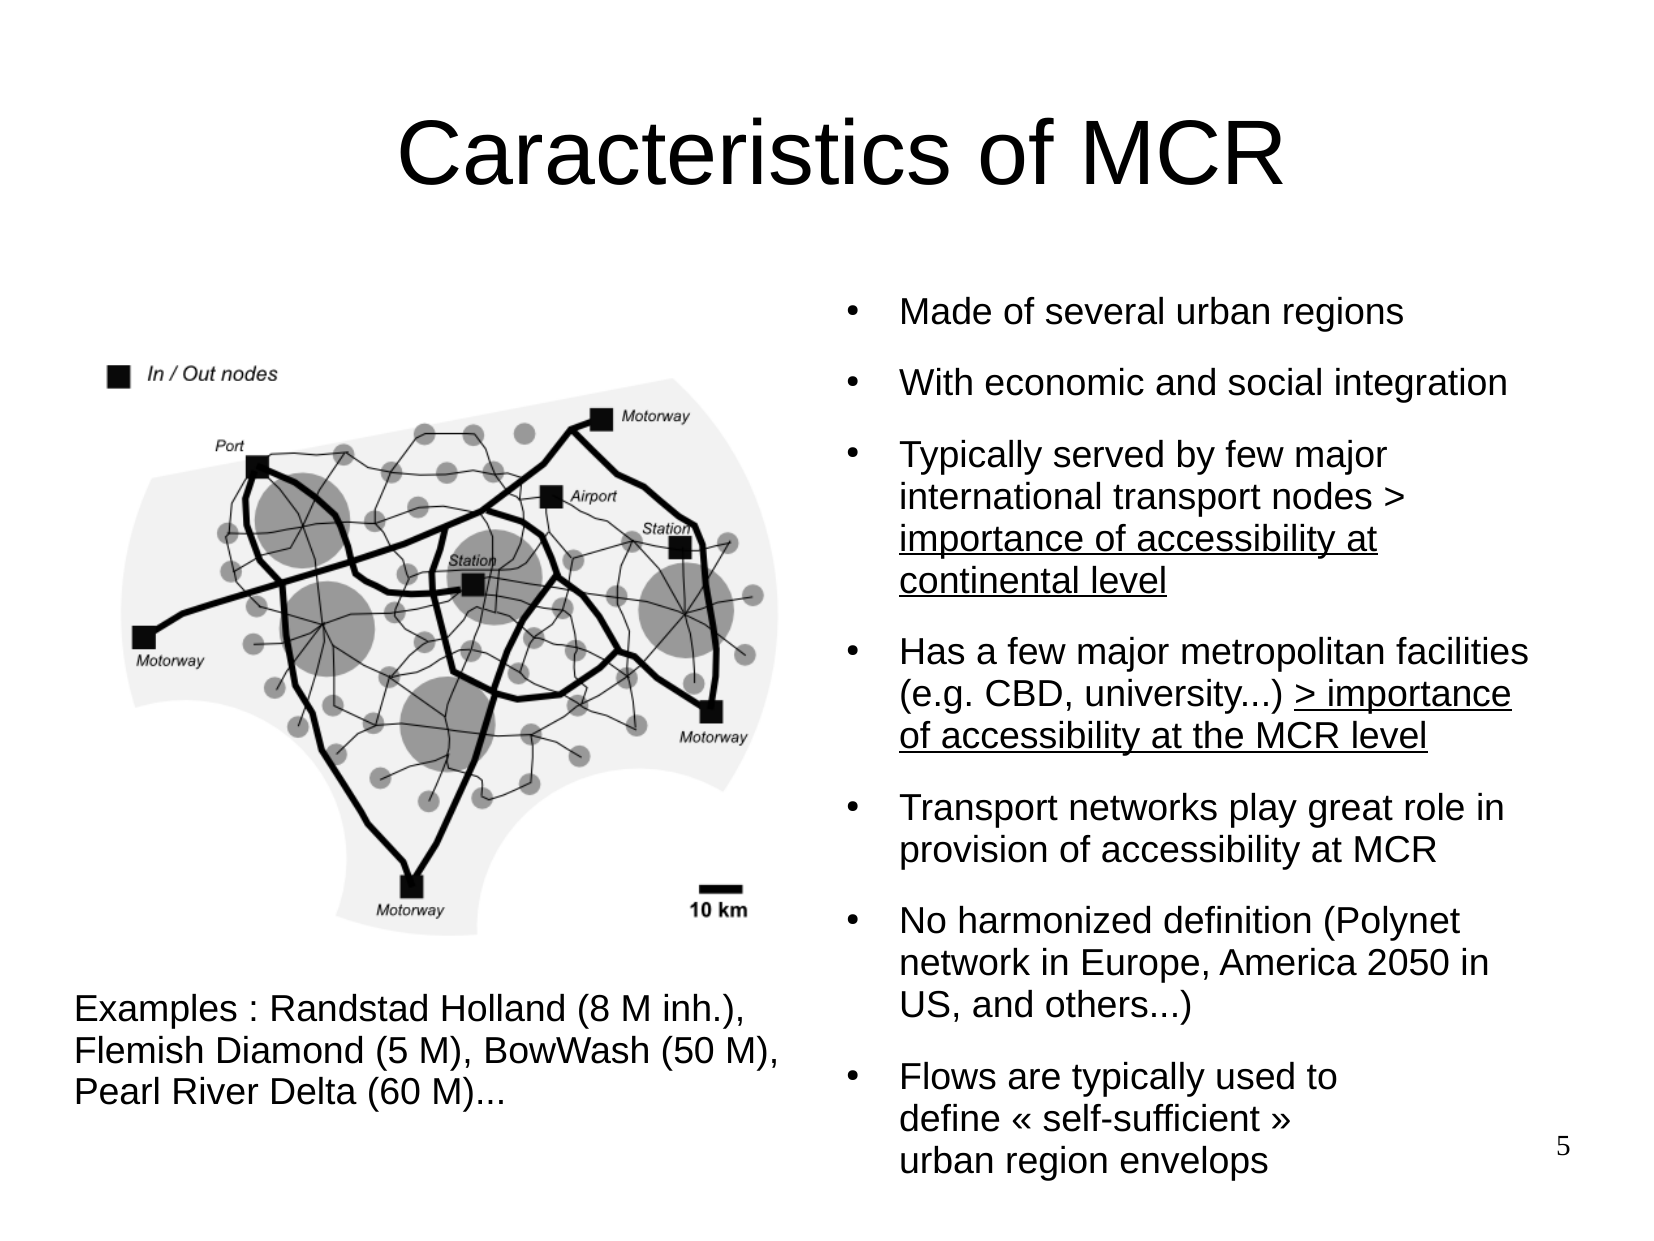

# Caracteristics of MCR
Made of several urban regions
With economic and social integration
Typically served by few major international transport nodes > importance of accessibility at continental level
Has a few major metropolitan facilities (e.g. CBD, university...) > importance of accessibility at the MCR level
Transport networks play great role in provision of accessibility at MCR
No harmonized definition (Polynet network in Europe, America 2050 in US, and others...)
Flows are typically used to
define « self-sufficient »
urban region envelops
Examples : Randstad Holland (8 M inh.),
Flemish Diamond (5 M), BowWash (50 M),
Pearl River Delta (60 M)...
5